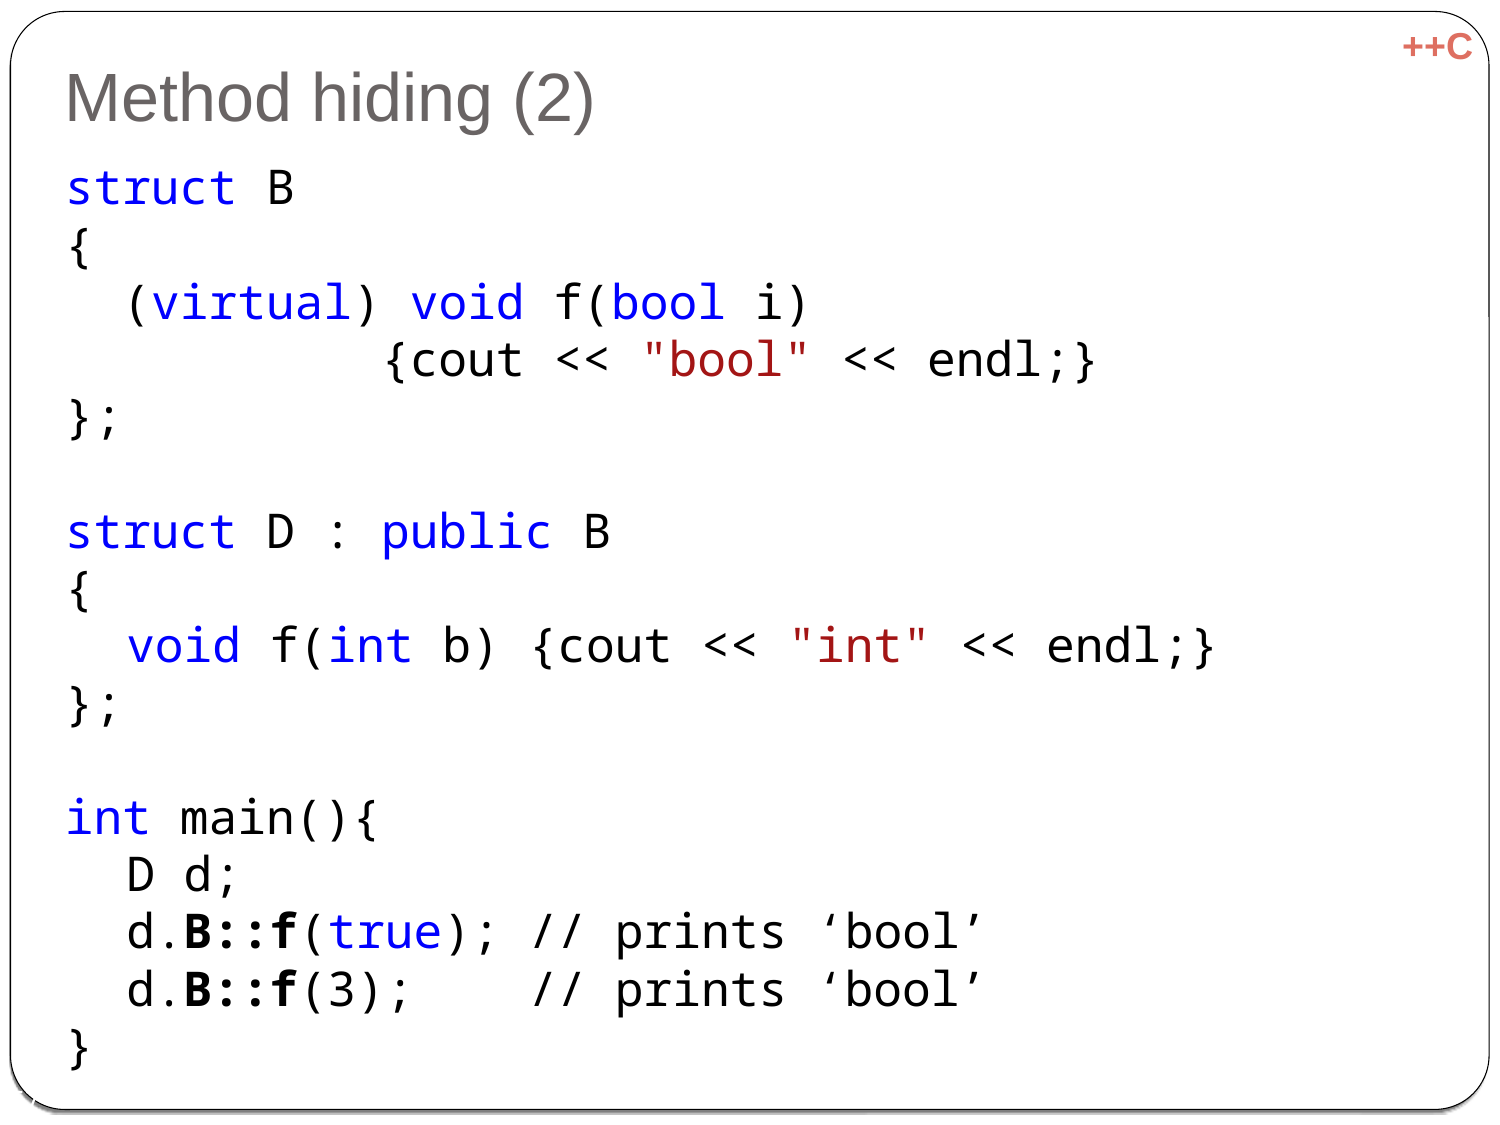

# Method hiding (2)
struct B
{
 (virtual) void f(bool i)
 {cout << "bool" << endl;}
};
struct D : public B
{
	void f(int b) {cout << "int" << endl;}
};
int main(){
	D d;
	d.B::f(true); // prints ‘bool’
	d.B::f(3); // prints ‘bool’
}